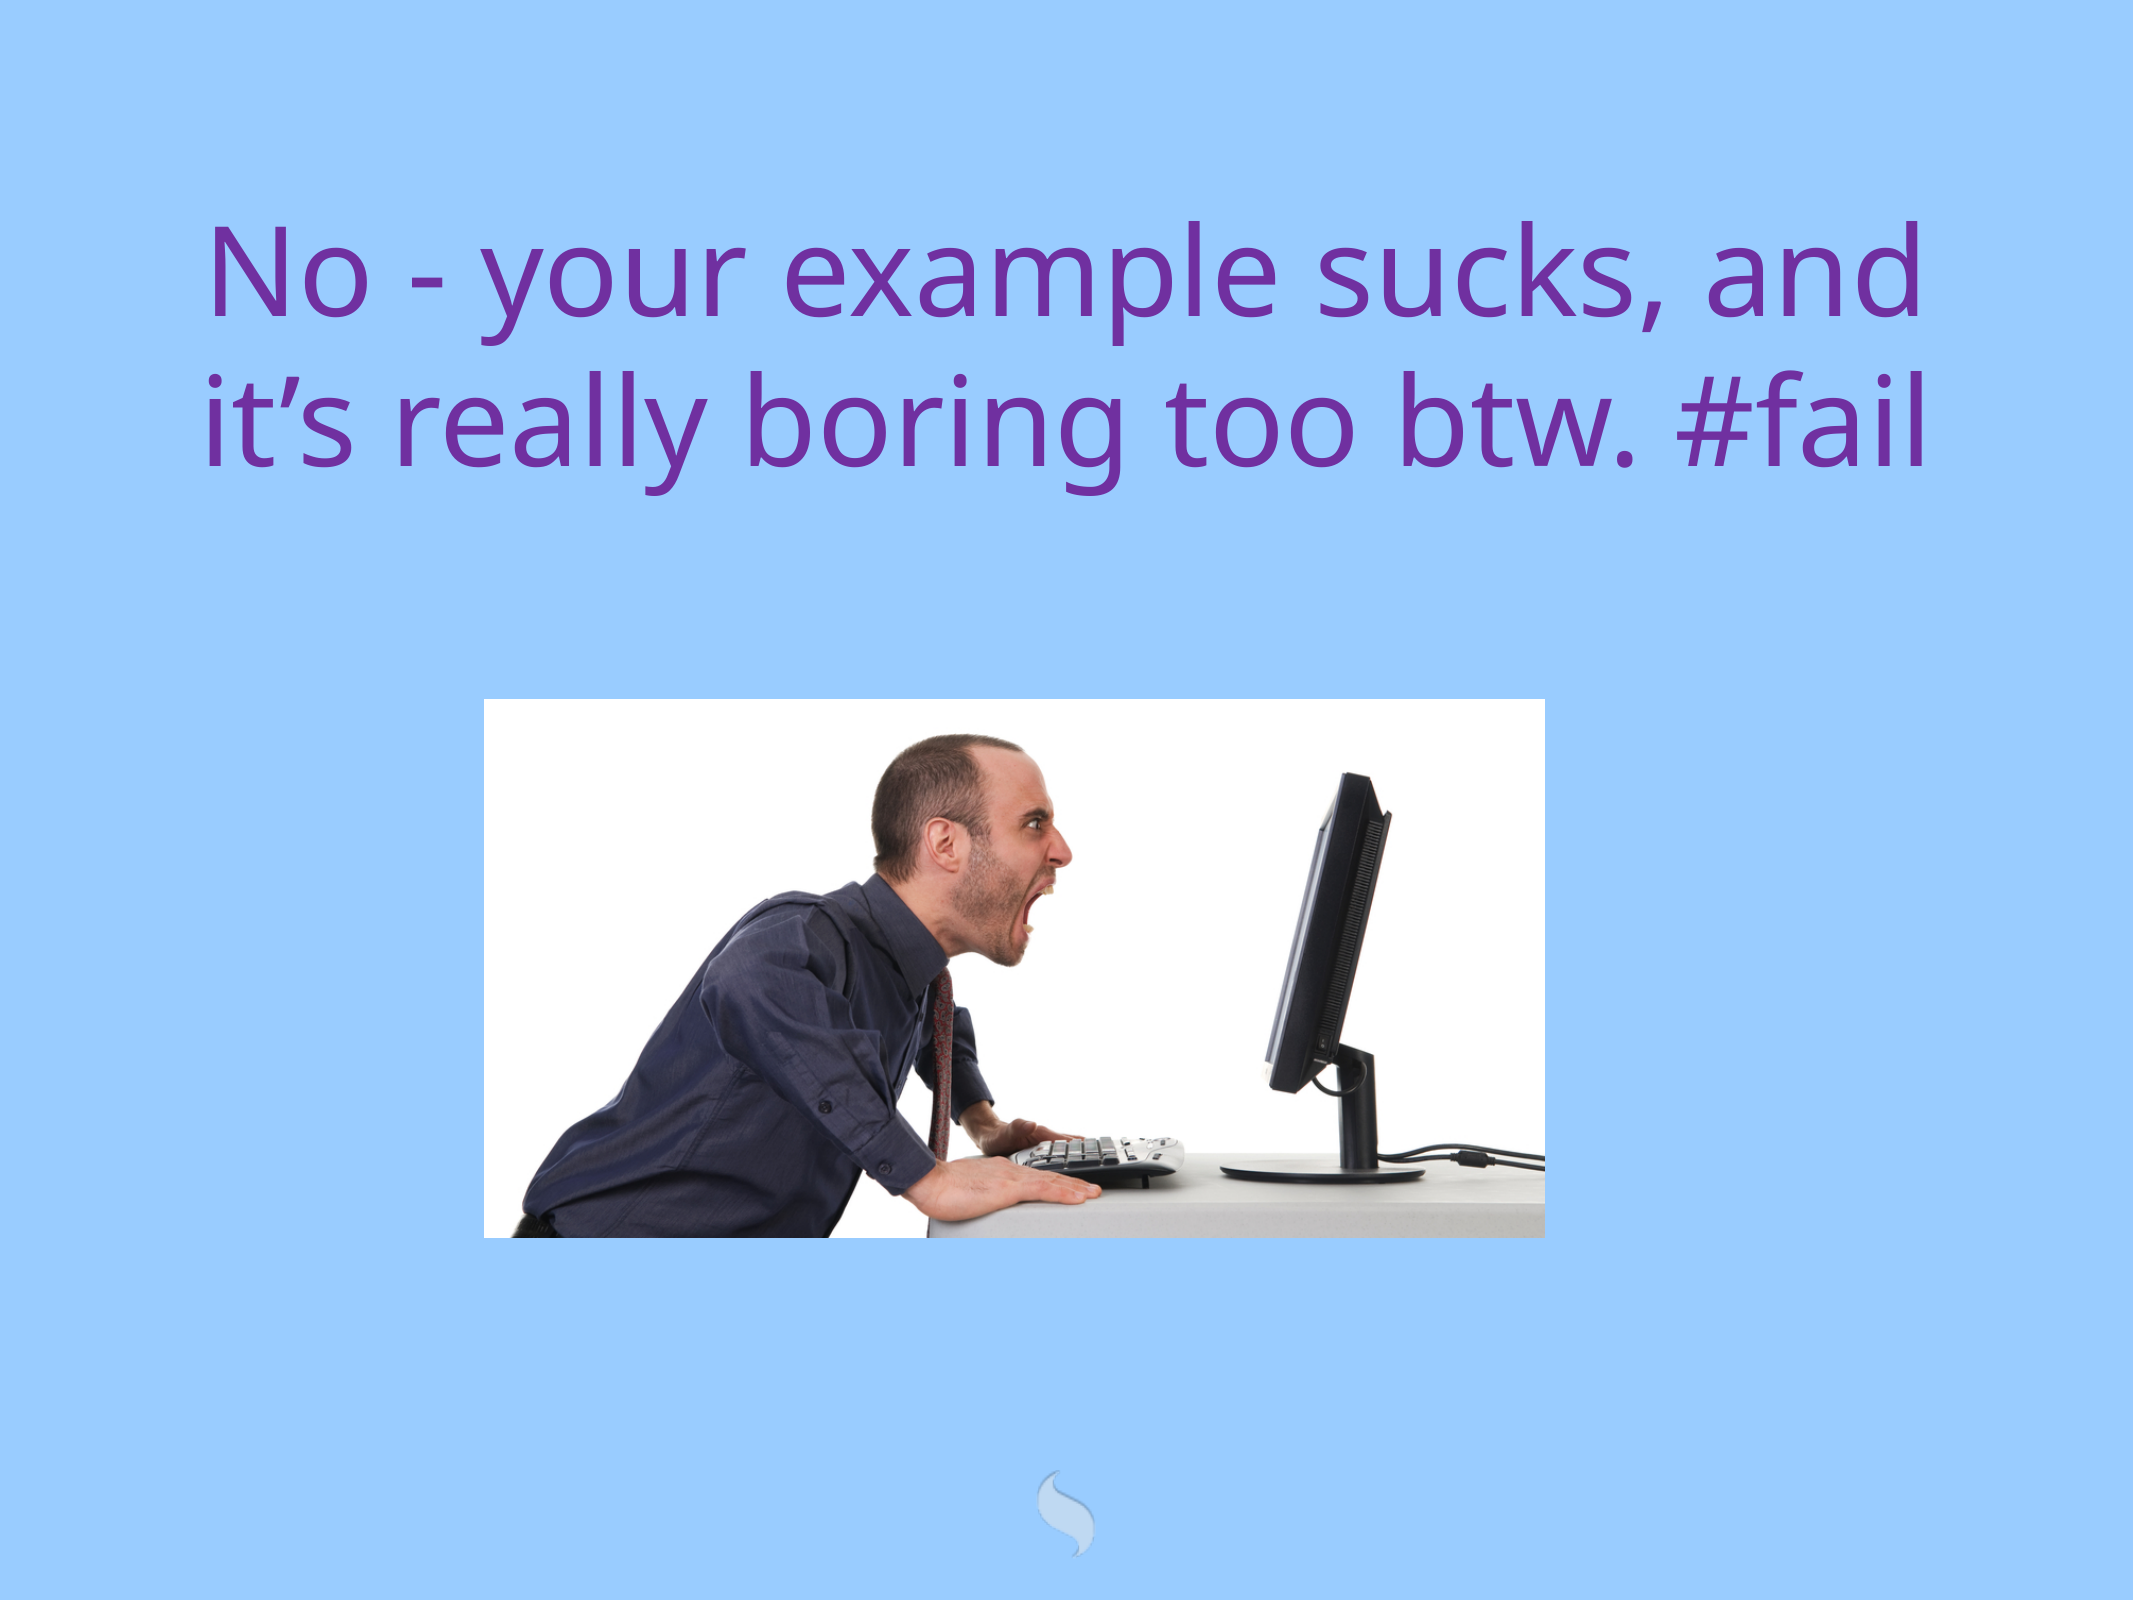

No - your example sucks, and it’s really boring too btw. #fail